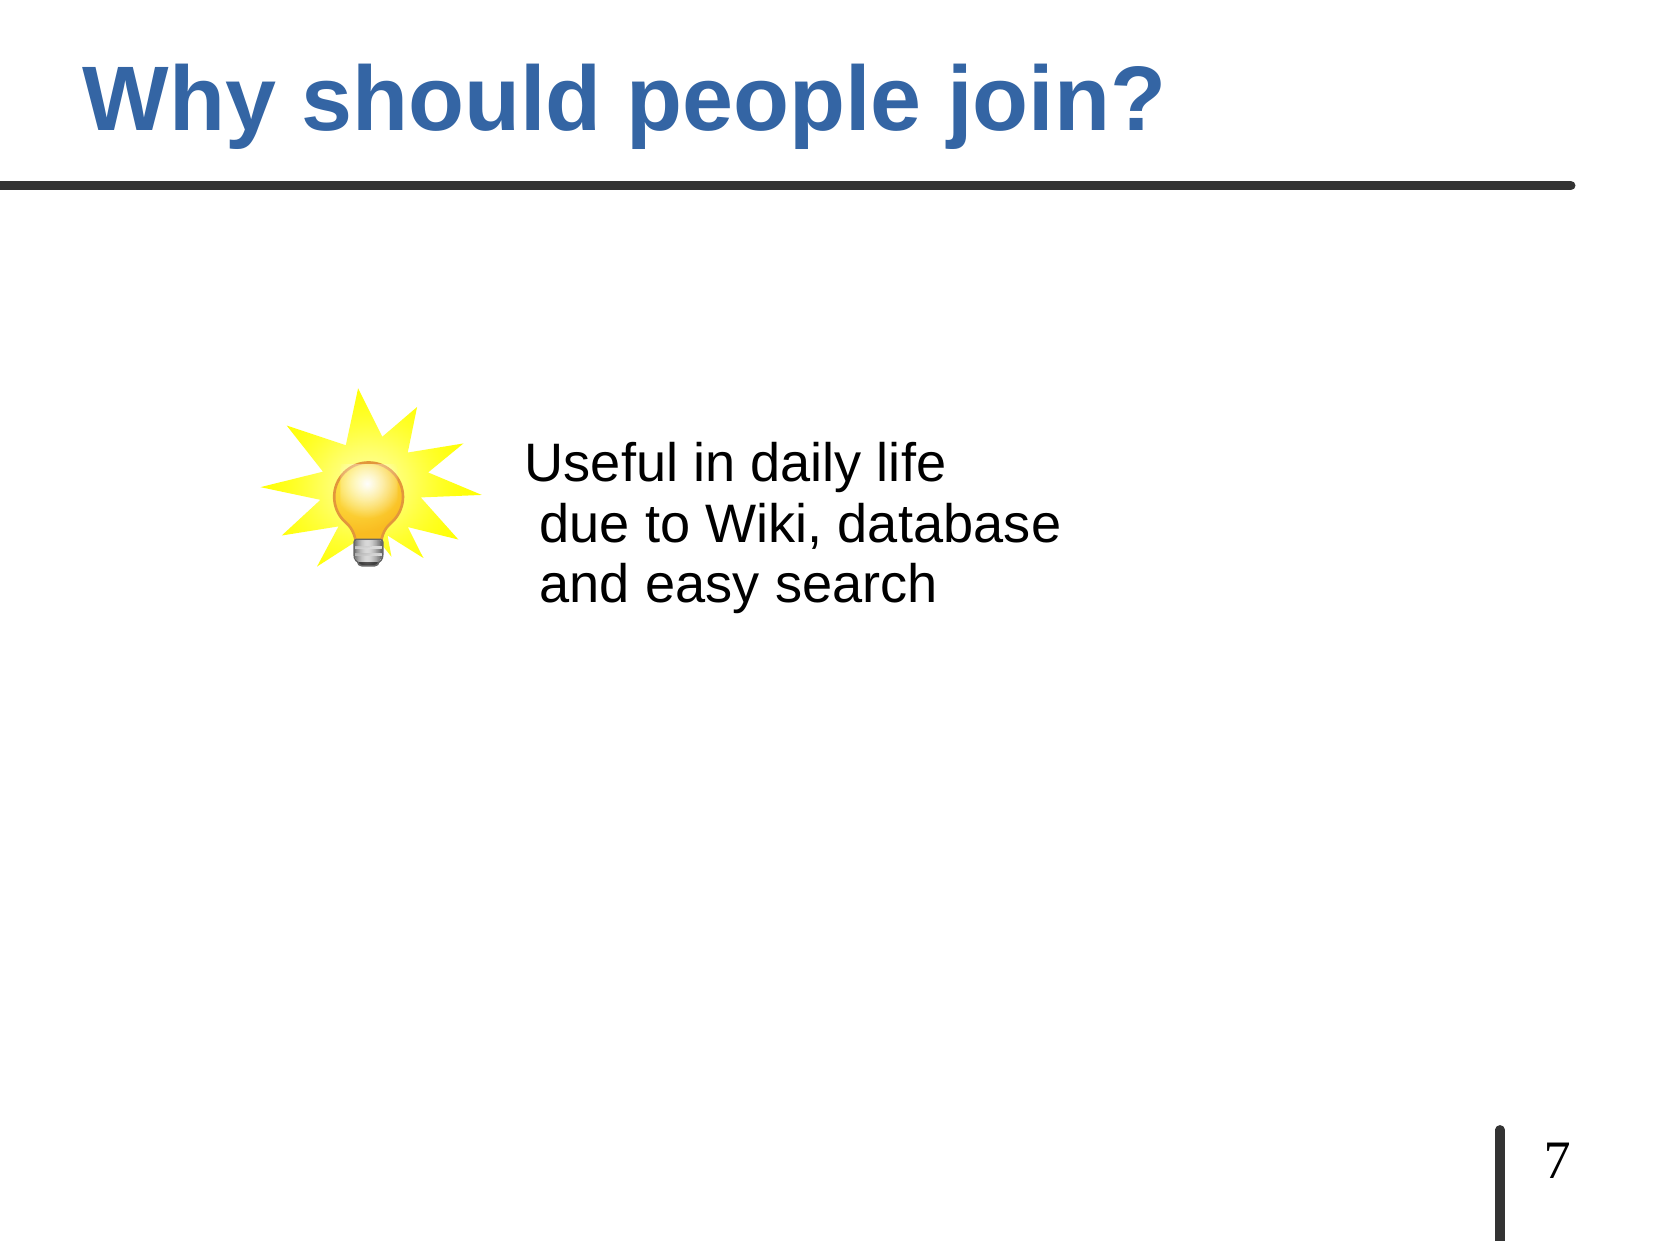

# Why should people join?
Useful in daily life
 due to Wiki, database
 and easy search
7